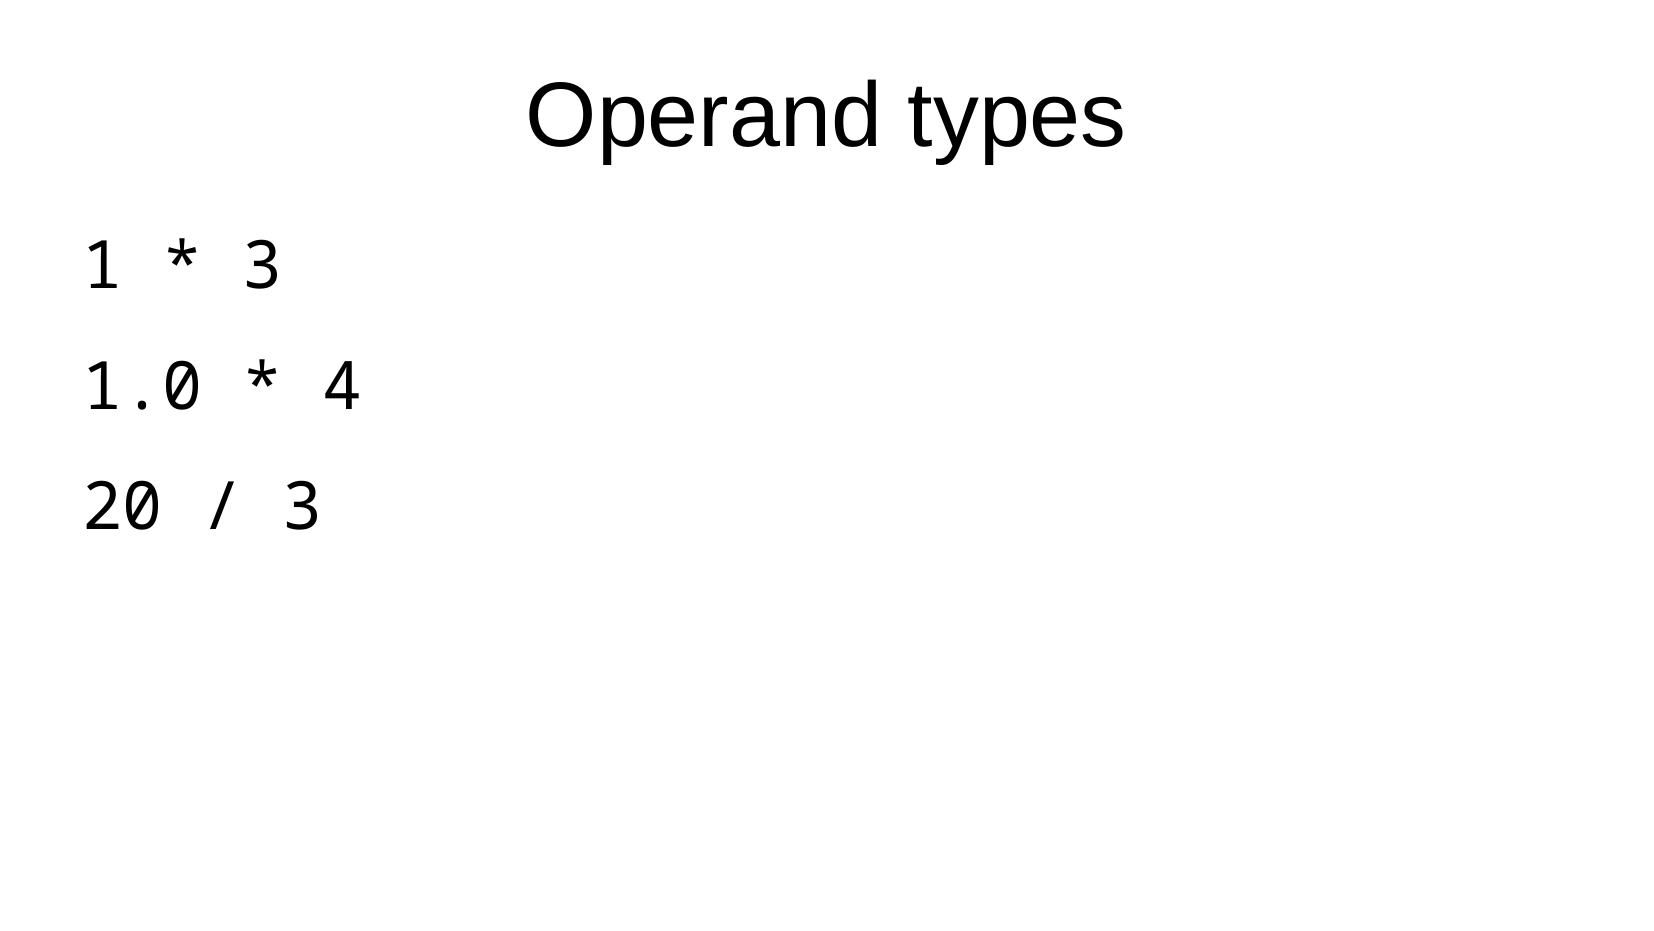

# Operand types
1 * 3
1.0 * 4
20 / 3